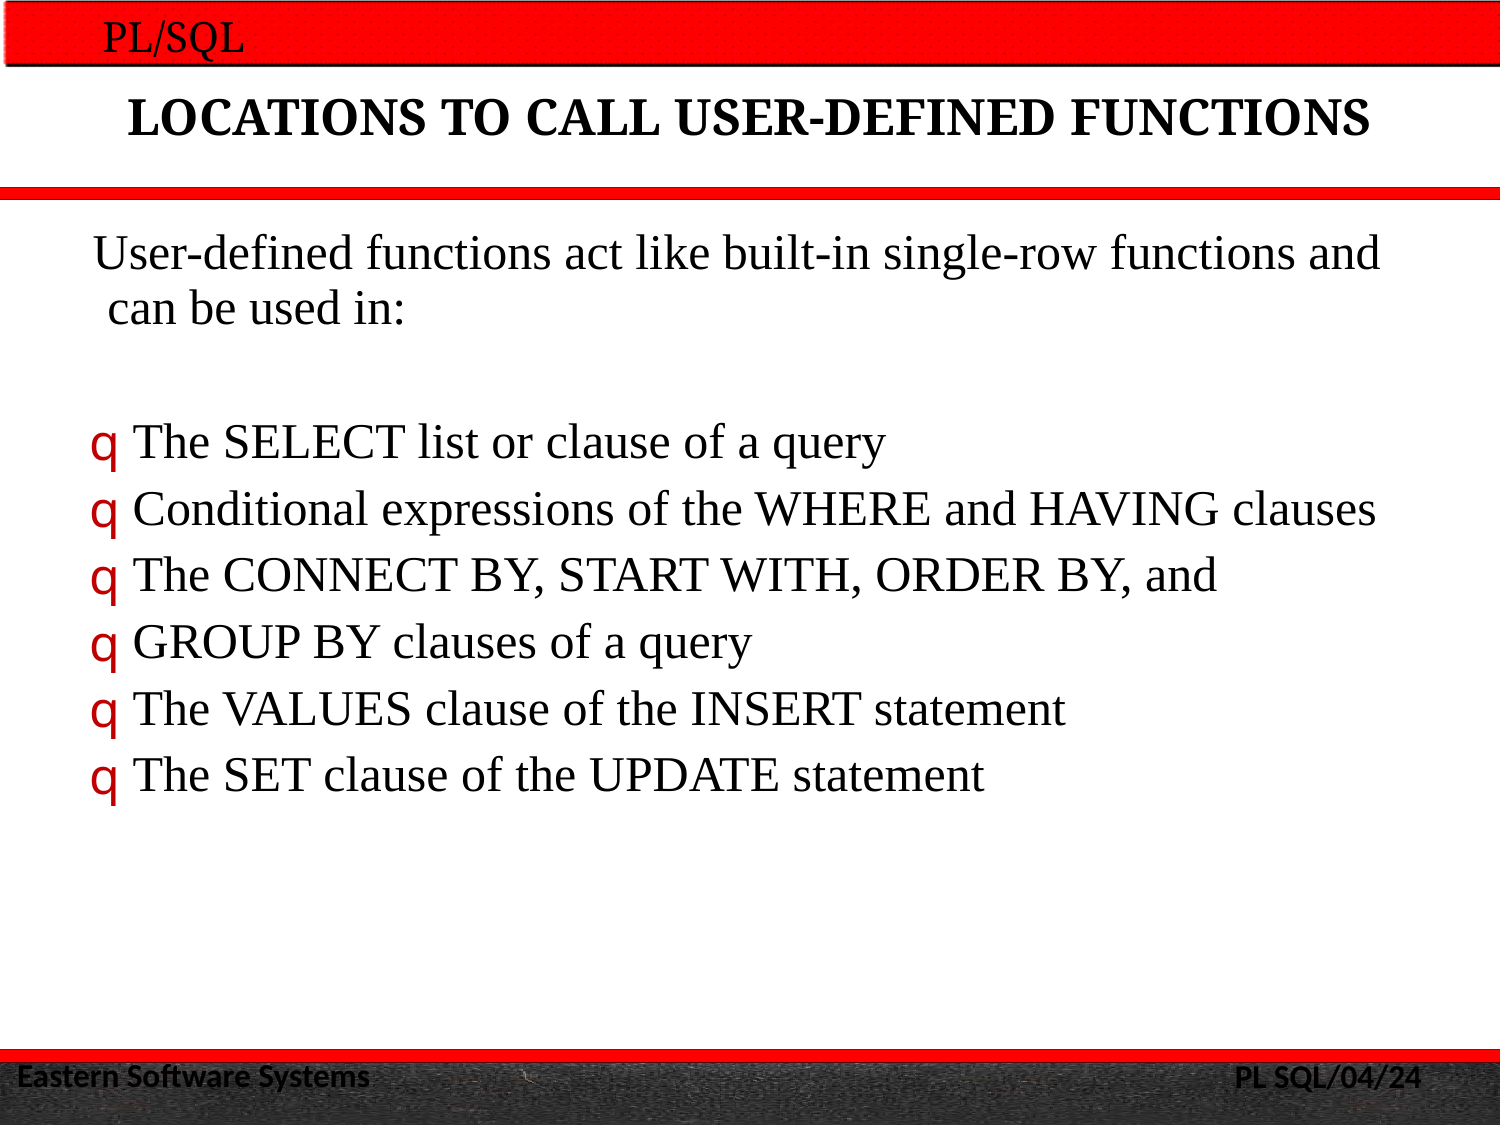

PL/SQL
LOCATIONS TO CALL USER-DEFINED FUNCTIONS
User-defined functions act like built-in single-row functions and can be used in:
 The SELECT list or clause of a query
 Conditional expressions of the WHERE and HAVING clauses
 The CONNECT BY, START WITH, ORDER BY, and
 GROUP BY clauses of a query
 The VALUES clause of the INSERT statement
 The SET clause of the UPDATE statement
Eastern Software Systems
				 PL SQL/04/24